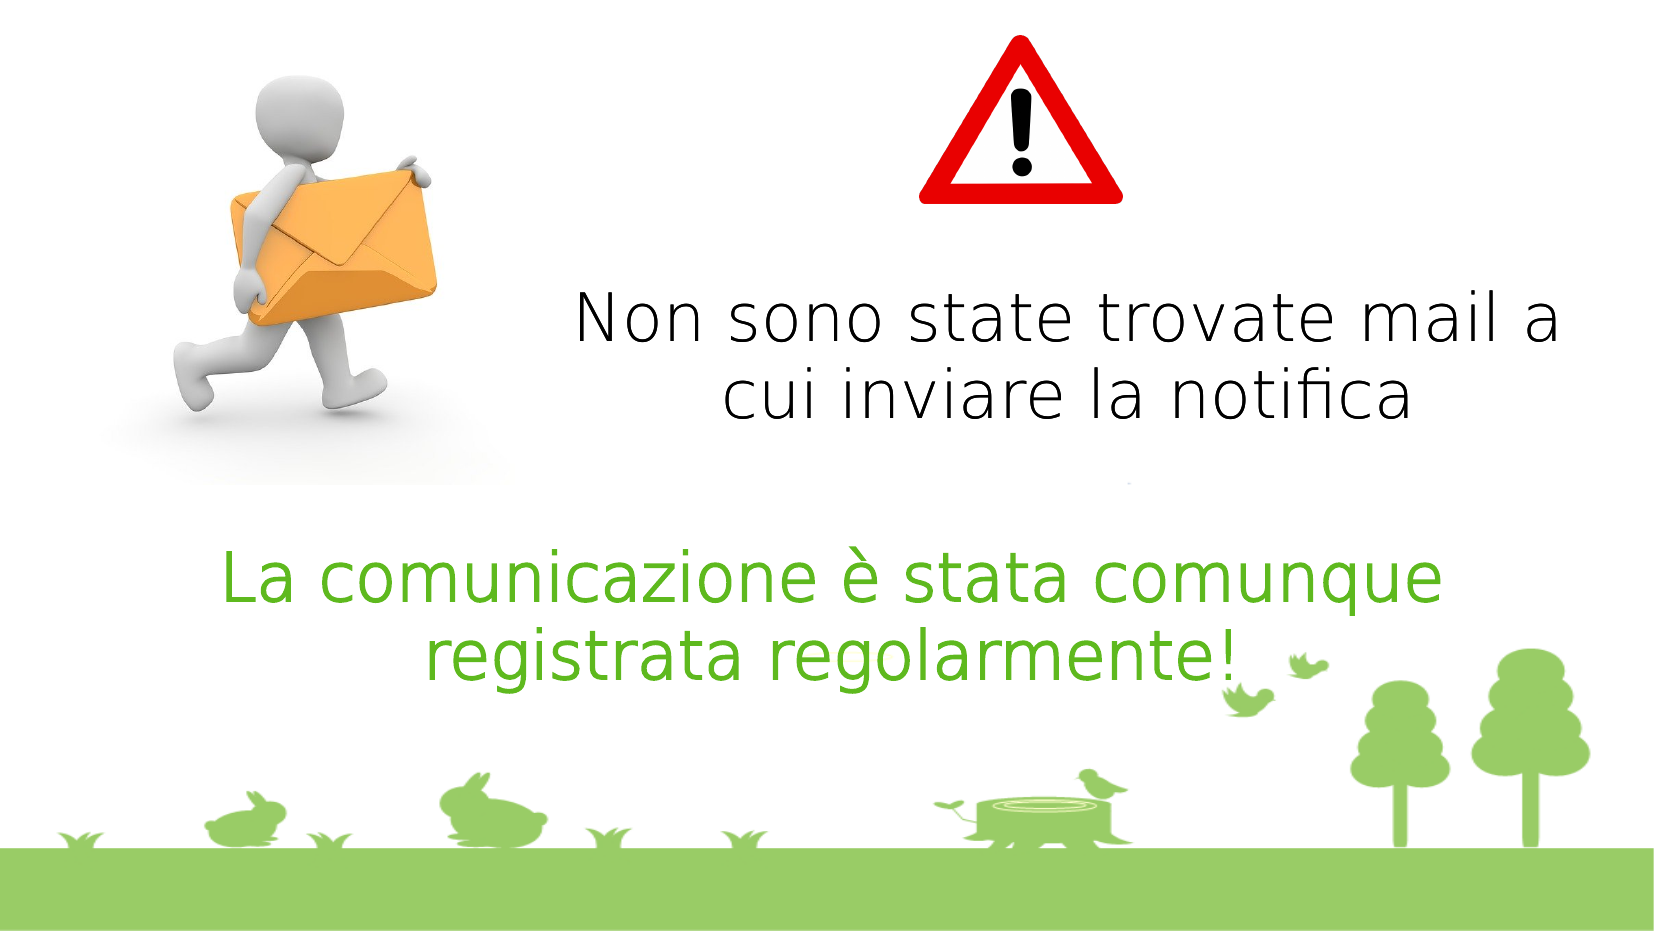

Non sono state trovate mail a cui inviare la notifica
Non sono state trovate mail a cui inviare la notifica
La comunicazione è stata comunque registrata regolarmente!